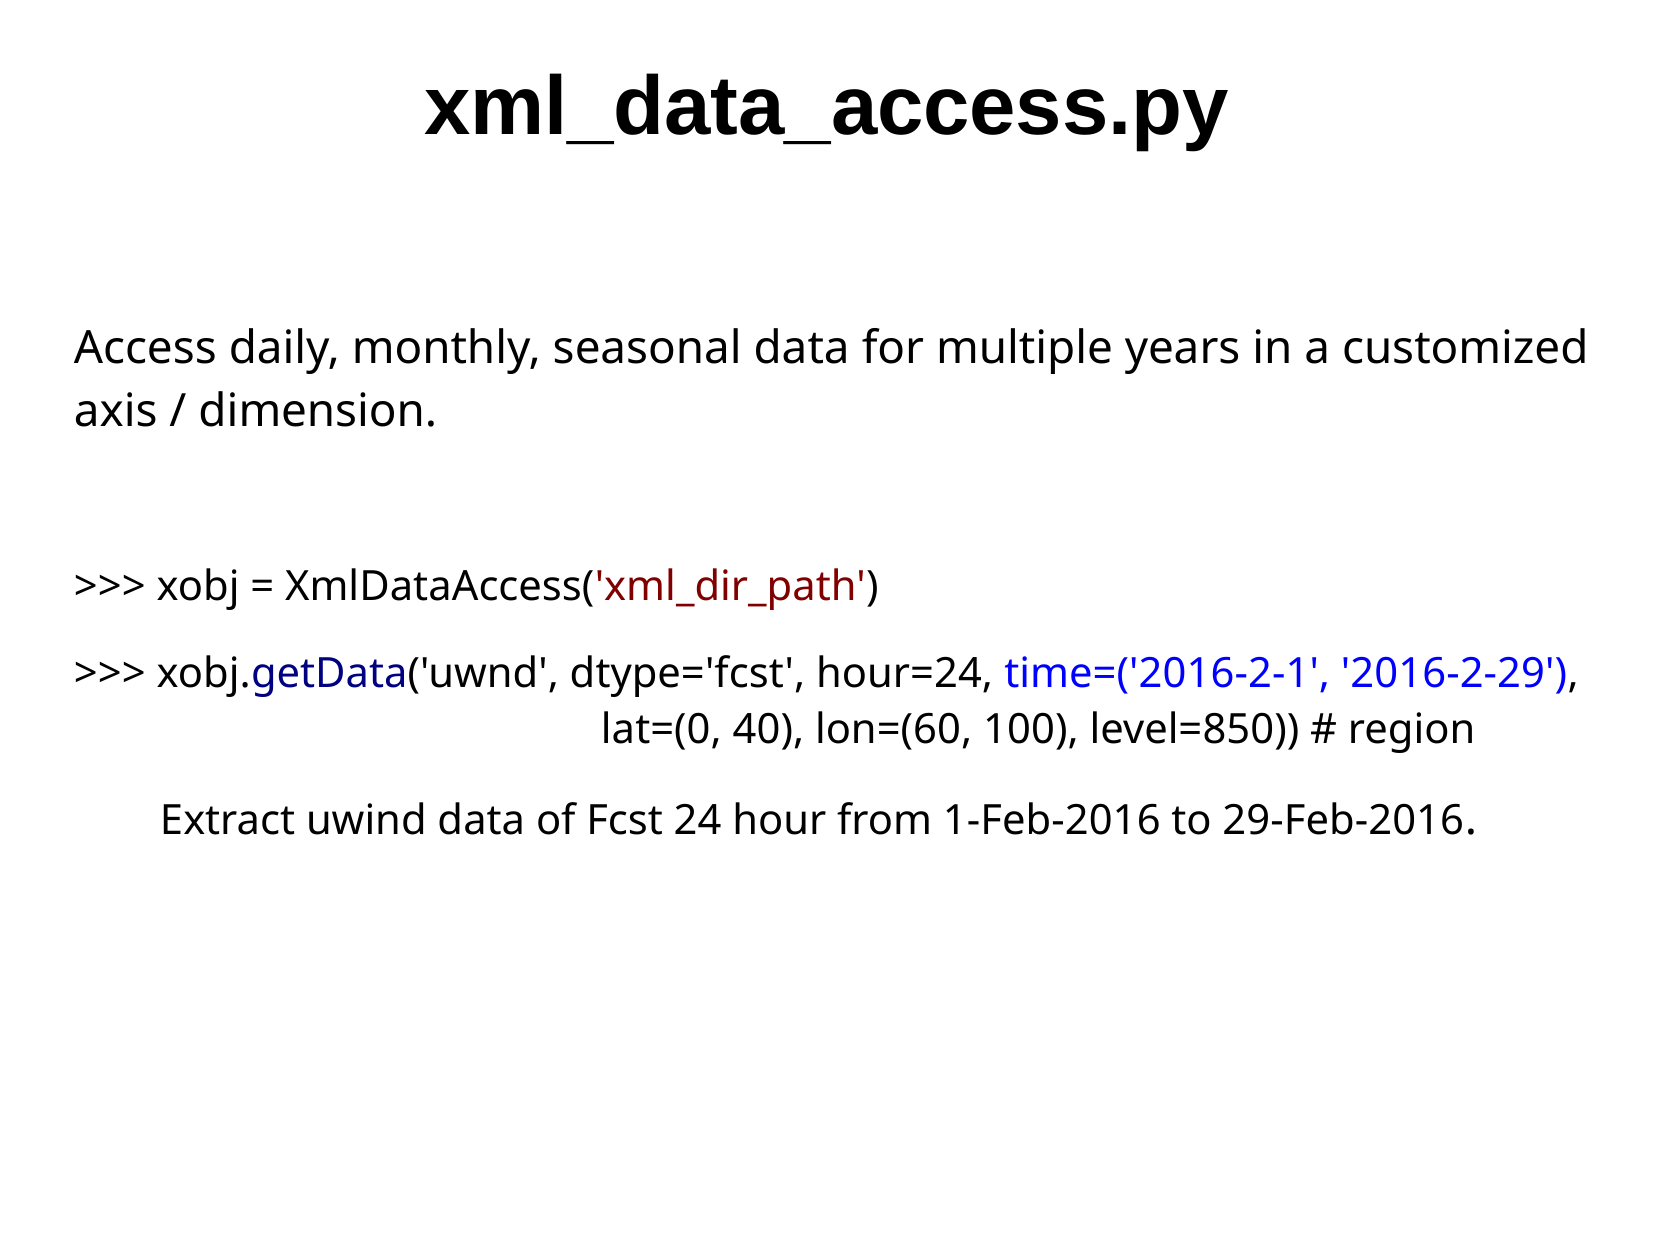

# xml_data_access.py
Access daily, monthly, seasonal data for multiple years in a customized axis / dimension.
>>> xobj = XmlDataAccess('xml_dir_path')
>>> xobj.getData('uwnd', dtype='fcst', hour=24, time=('2016-2-1', '2016-2-29'), lat=(0, 40), lon=(60, 100), level=850)) # region
 Extract uwind data of Fcst 24 hour from 1-Feb-2016 to 29-Feb-2016.